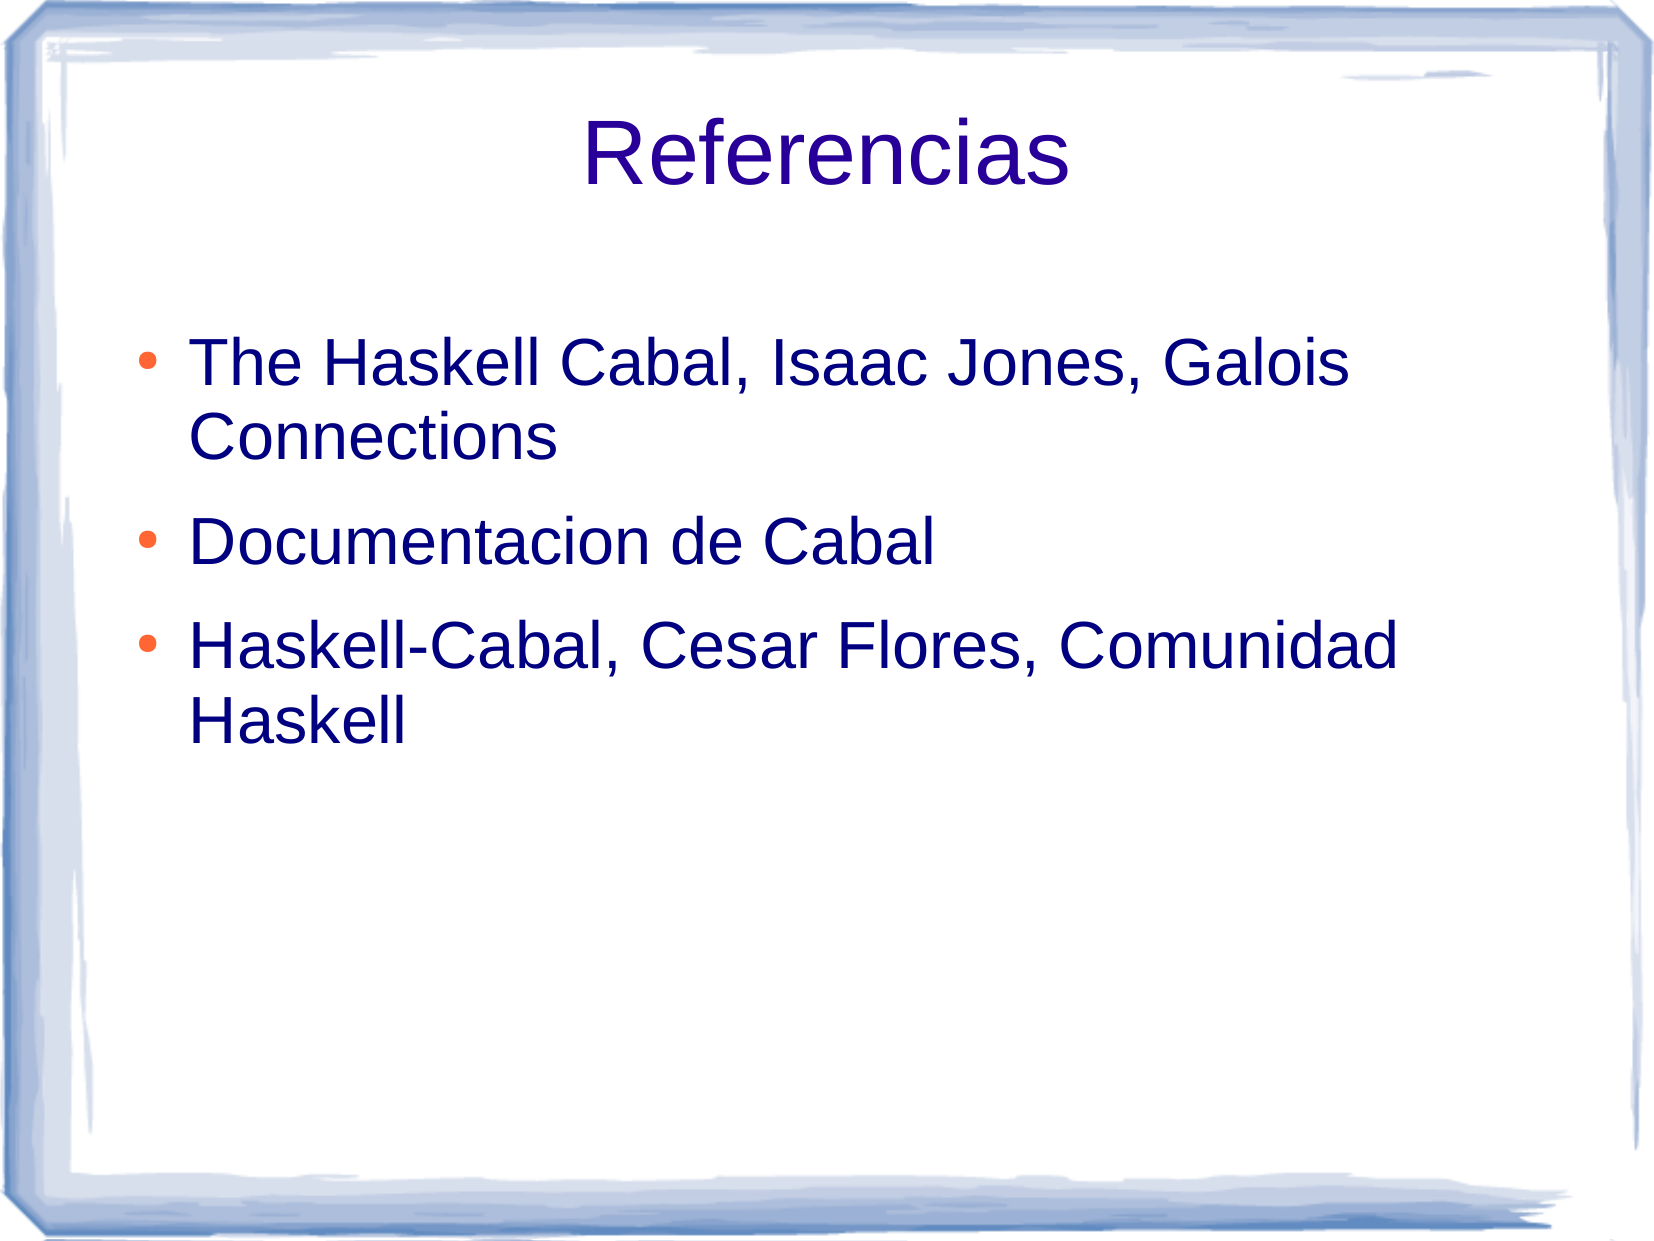

# Referencias
The Haskell Cabal, Isaac Jones, Galois Connections
Documentacion de Cabal
Haskell-Cabal, Cesar Flores, Comunidad Haskell